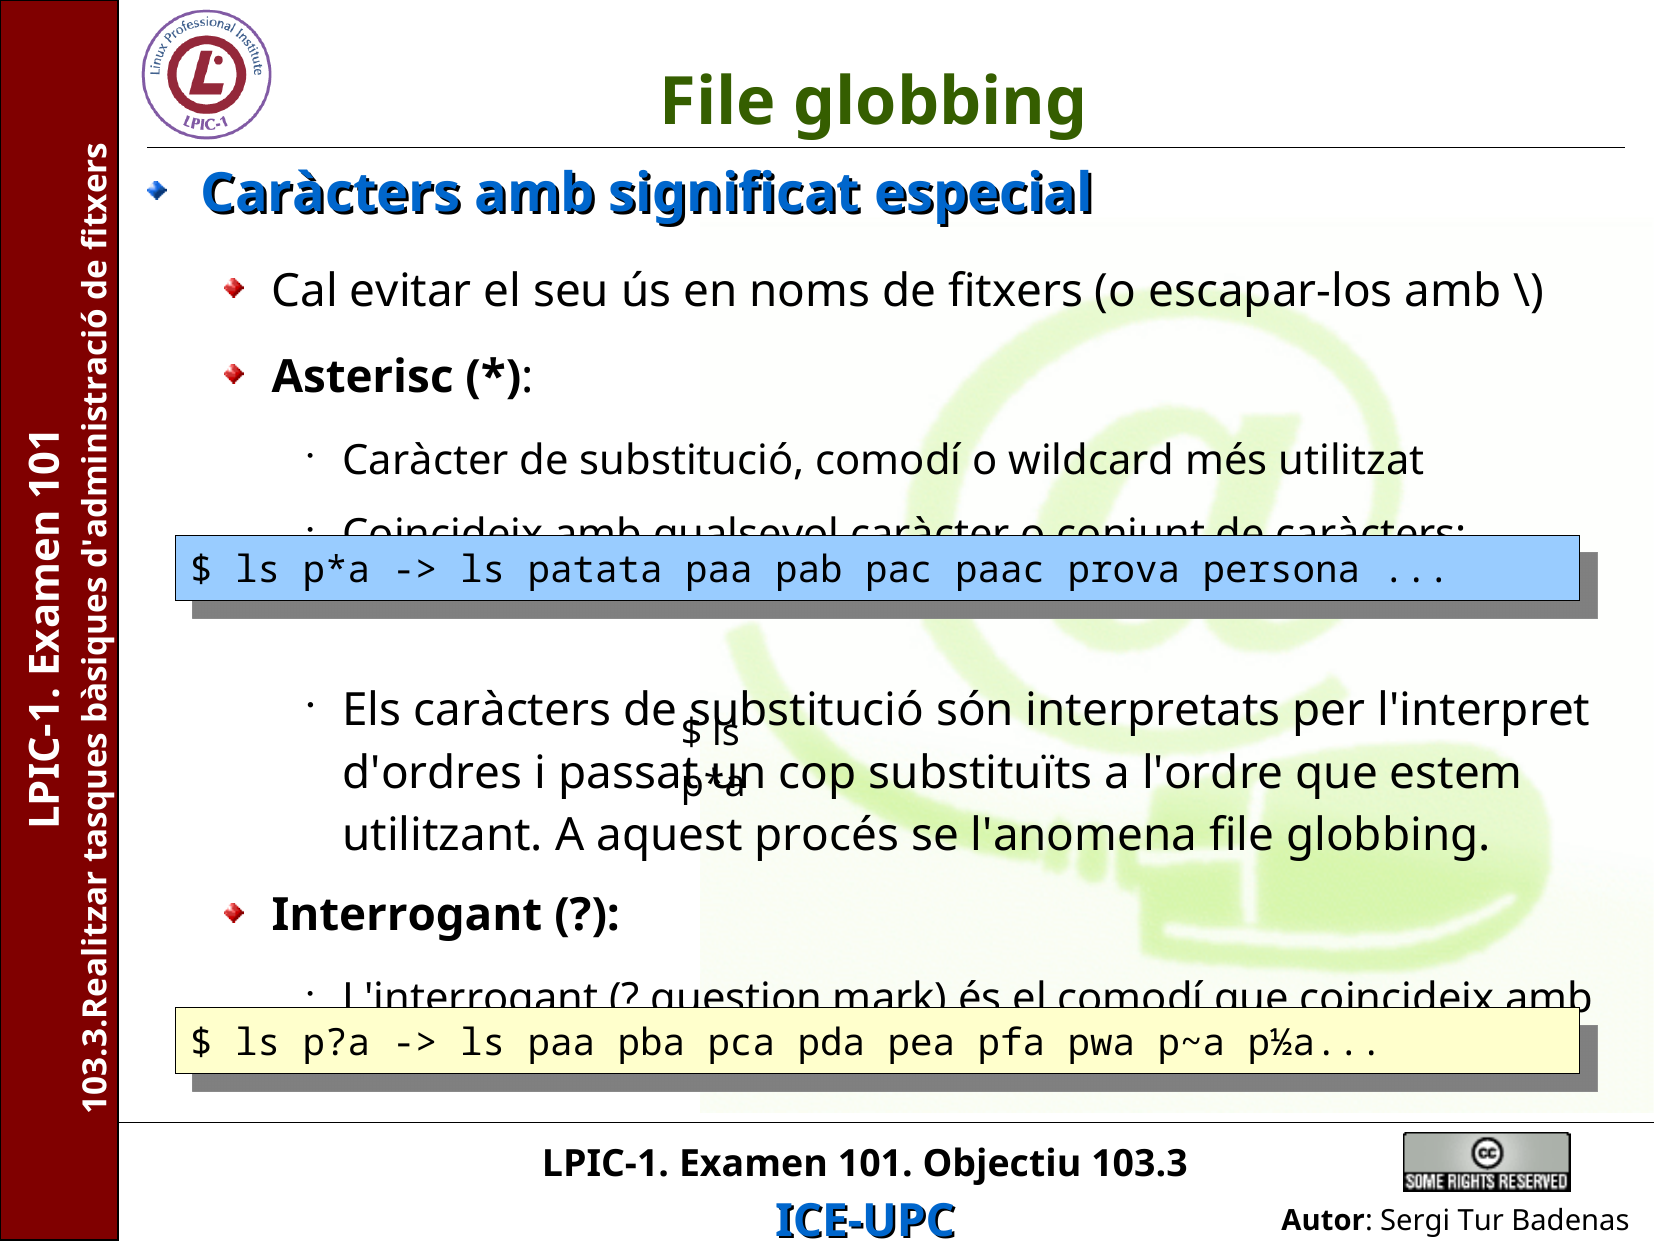

# File globbing
Caràcters amb significat especial
Cal evitar el seu ús en noms de fitxers (o escapar-los amb \)
Asterisc (*):
Caràcter de substitució, comodí o wildcard més utilitzat
Coincideix amb qualsevol caràcter o conjunt de caràcters:
Els caràcters de substitució són interpretats per l'interpret d'ordres i passat un cop substituïts a l'ordre que estem utilitzant. A aquest procés se l'anomena file globbing.
Interrogant (?):
L'interrogant (? question mark) és el comodí que coincideix amb qualsevol caràcter (un del sol).
$ ls p*a -> ls patata paa pab pac paac prova persona ...
$ ls p*a
$ ls p?a -> ls paa pba pca pda pea pfa pwa p~a p½a...